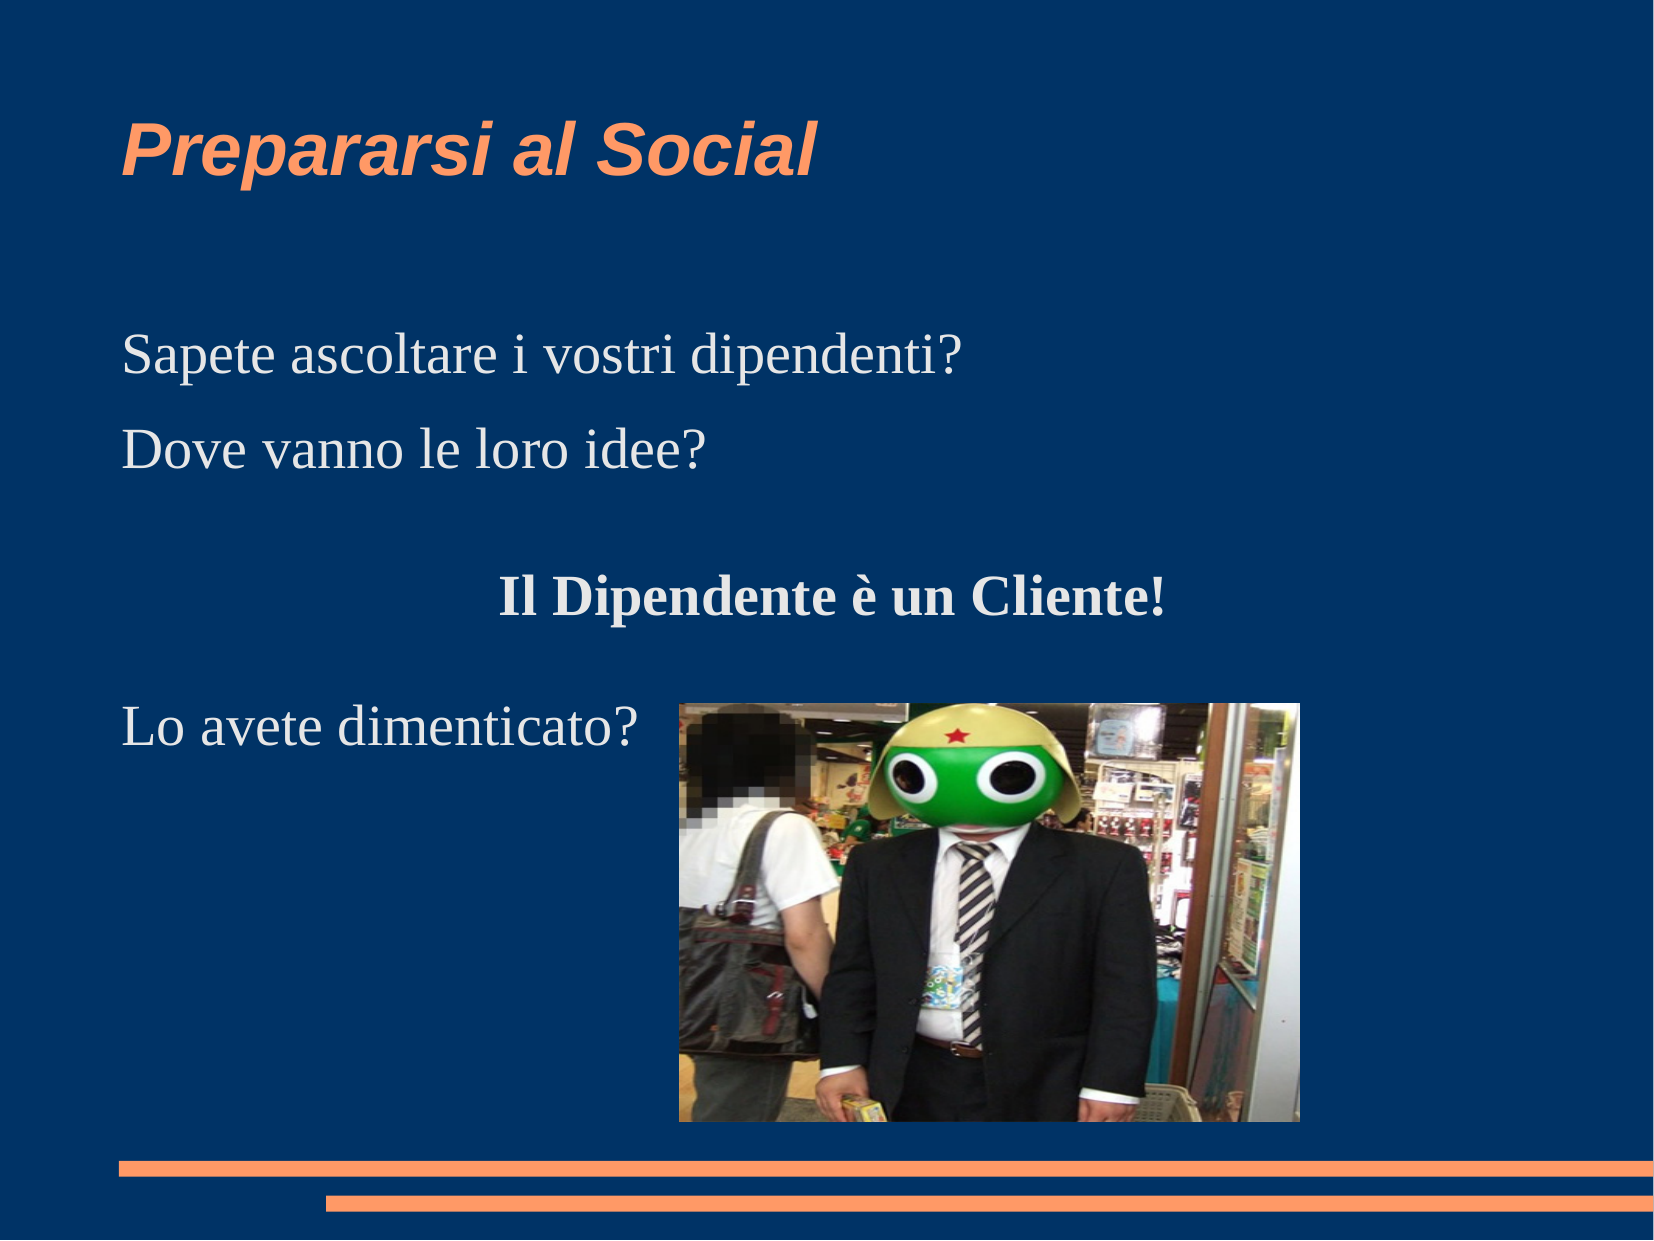

# Prepararsi al Social
Sapete ascoltare i vostri dipendenti?
Dove vanno le loro idee?
Il Dipendente è un Cliente!
Lo avete dimenticato?